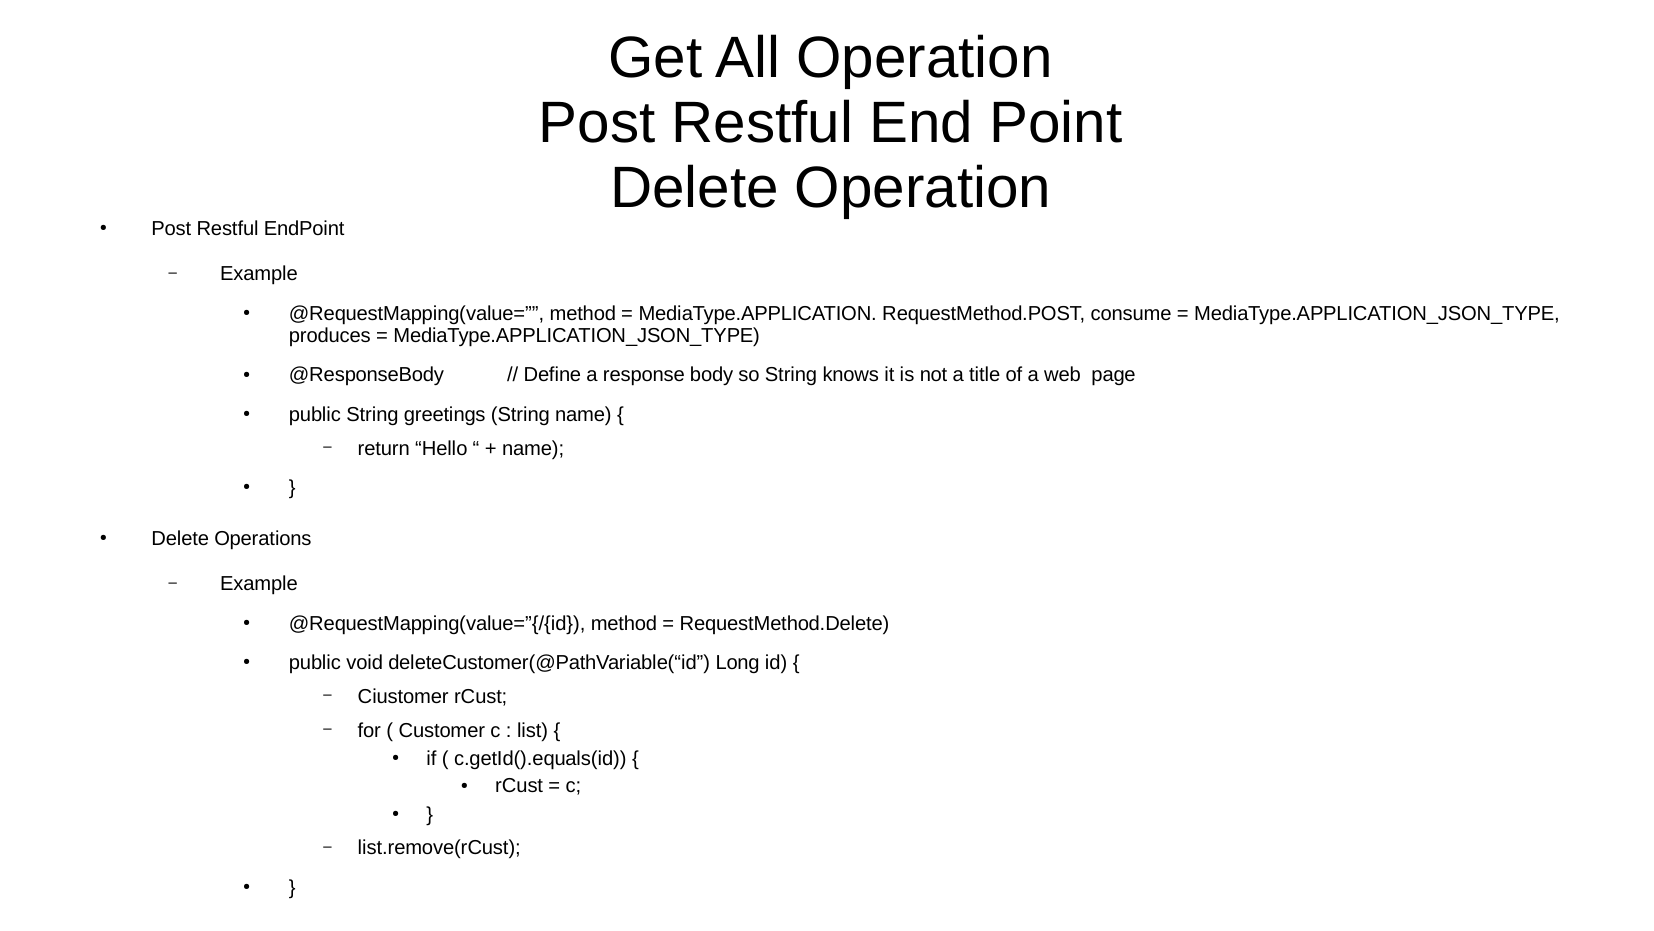

# Get All Operation Post Restful End Point Delete Operation
Post Restful EndPoint
Example
@RequestMapping(value=””, method = MediaType.APPLICATION. RequestMethod.POST, consume = MediaType.APPLICATION_JSON_TYPE, produces = MediaType.APPLICATION_JSON_TYPE)
@ResponseBody				// Define a response body so String knows it is not a title of a web page
public String greetings (String name) {
return “Hello “ + name);
}
Delete Operations
Example
@RequestMapping(value=”{/{id}), method = RequestMethod.Delete)
public void deleteCustomer(@PathVariable(“id”) Long id) {
Ciustomer rCust;
for ( Customer c : list) {
if ( c.getId().equals(id)) {
rCust = c;
}
list.remove(rCust);
}